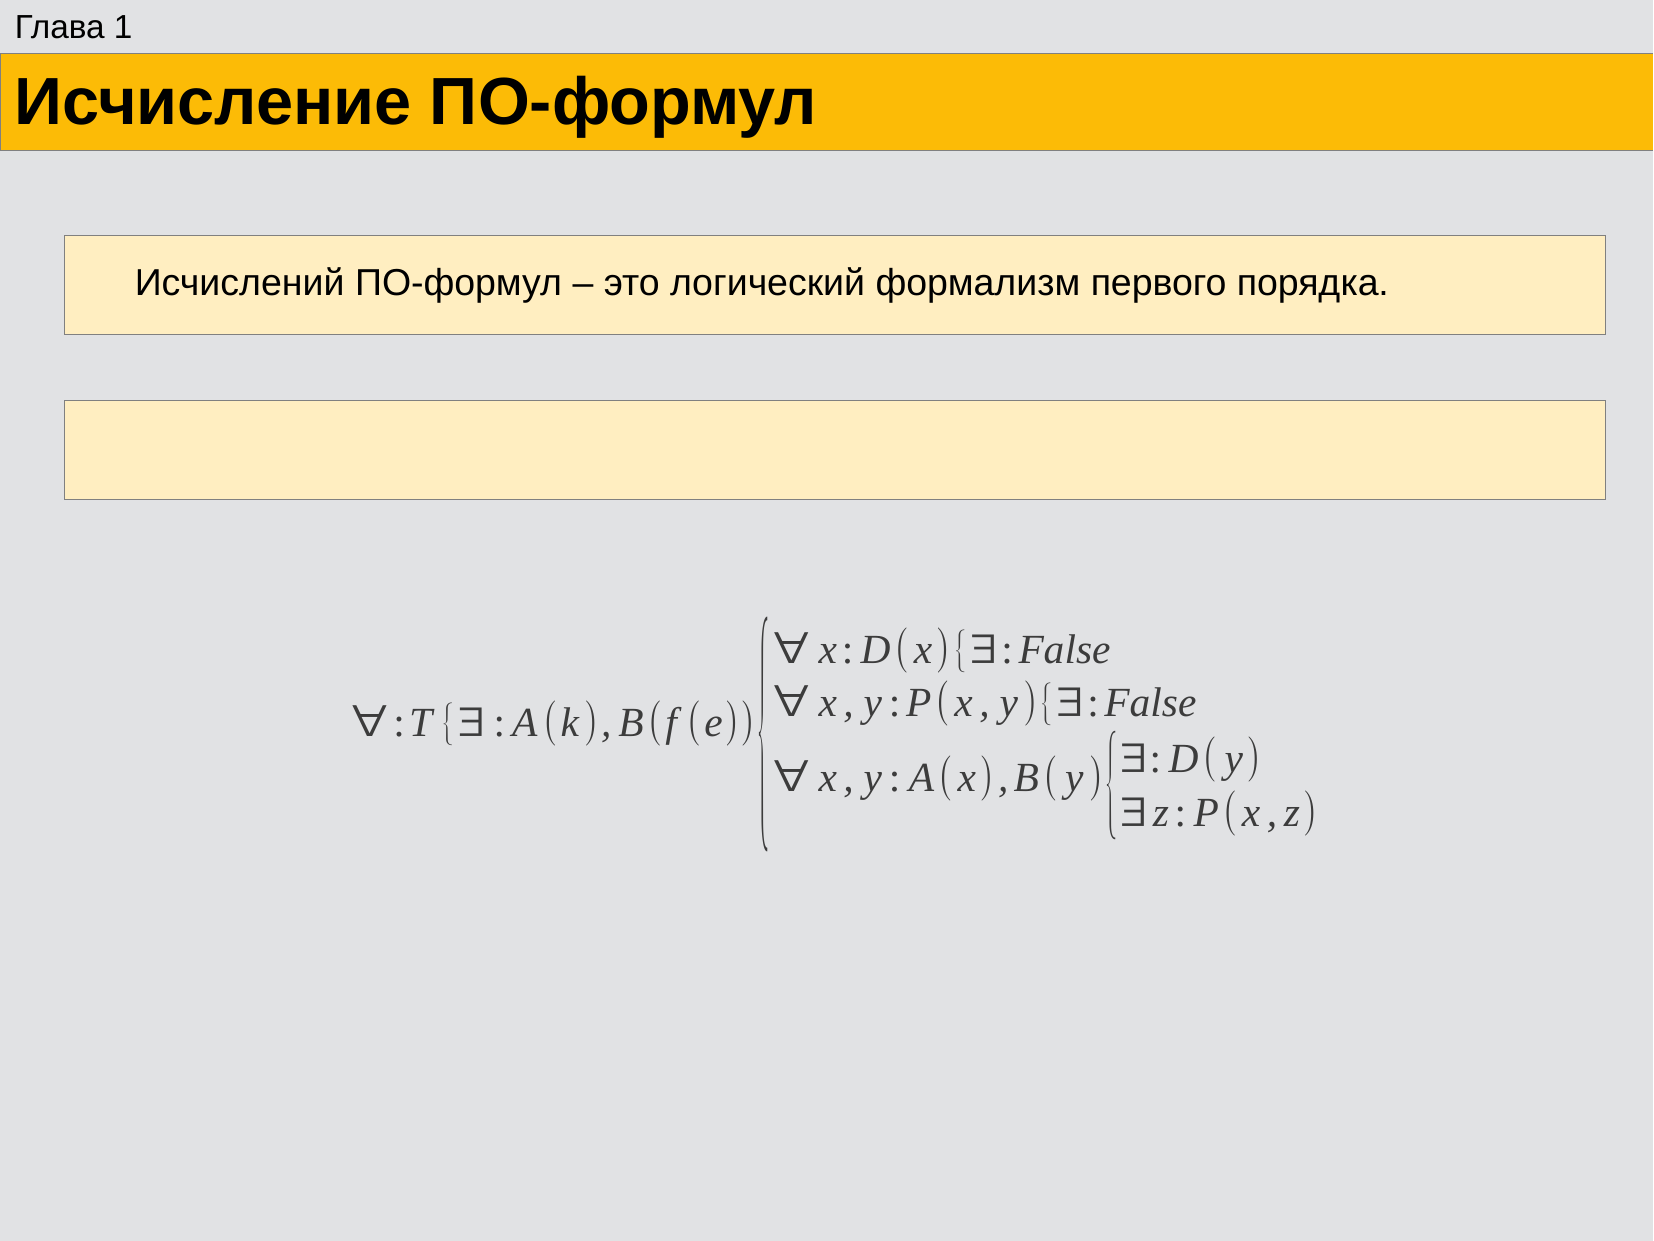

Глава 1
Исчисление ПО-формул
Исчислений ПО-формул – это логический формализм первого порядка.